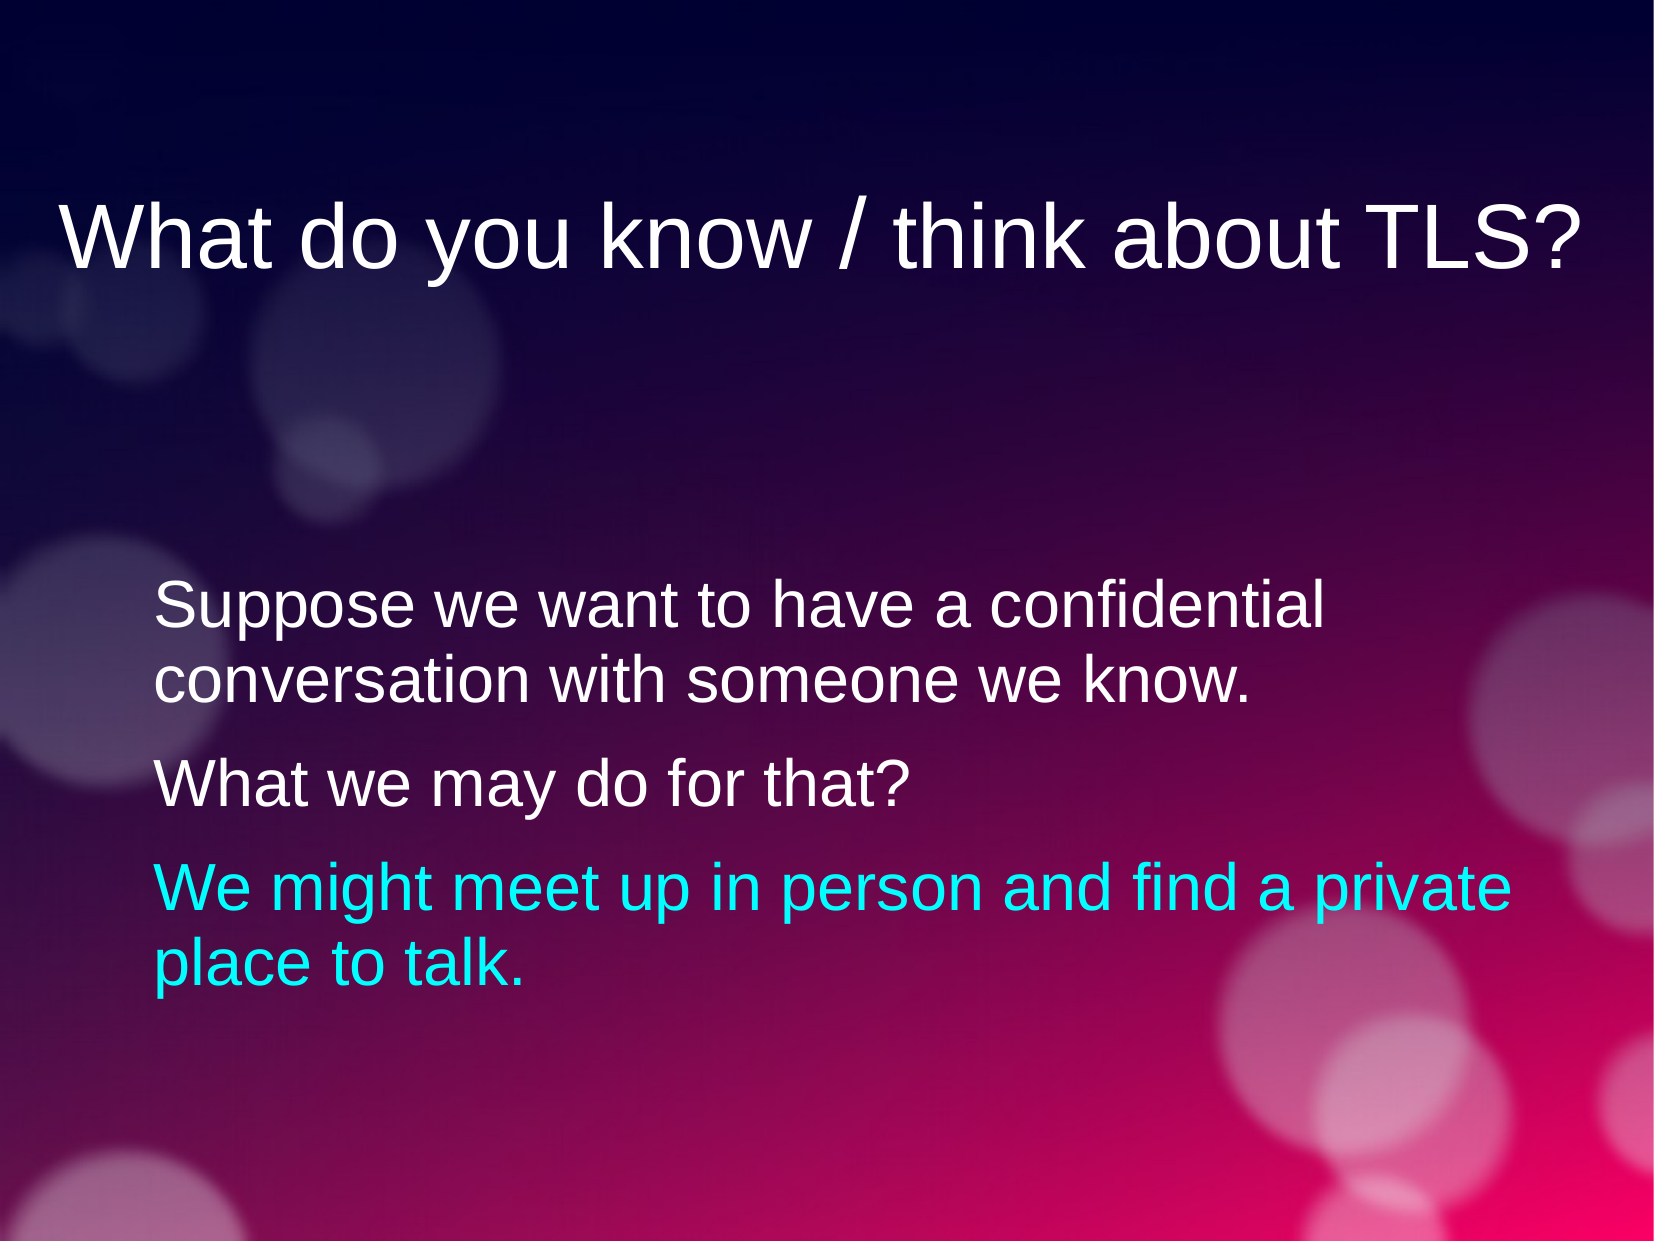

# What do you know / think about TLS?
Suppose we want to have a confidential conversation with someone we know.
What we may do for that?
We might meet up in person and find a private place to talk.